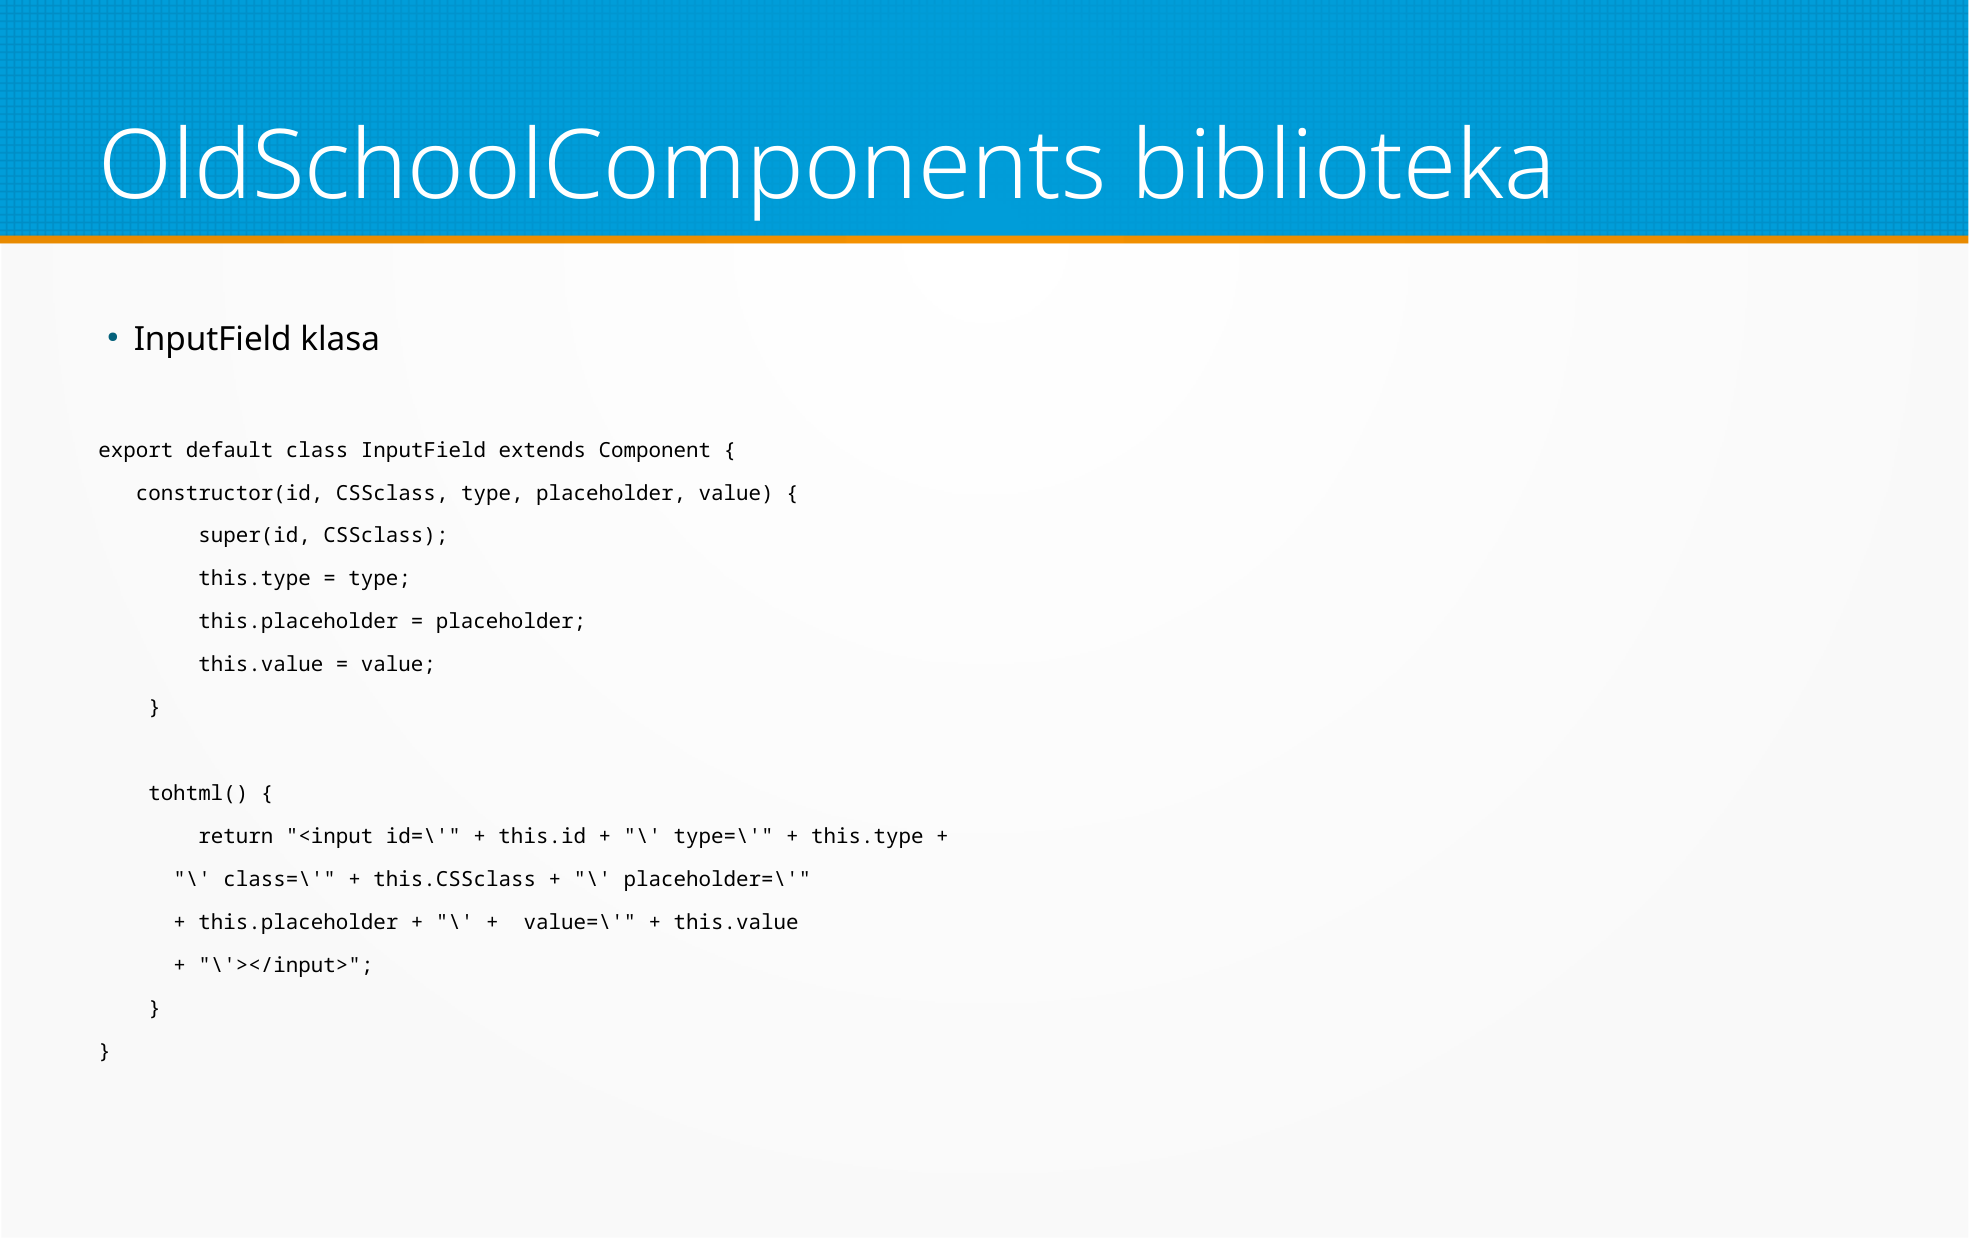

# OldSchoolComponents biblioteka
InputField klasa
export default class InputField extends Component {
 constructor(id, CSSclass, type, placeholder, value) {
 super(id, CSSclass);
 this.type = type;
 this.placeholder = placeholder;
 this.value = value;
 }
 tohtml() {
 return "<input id=\'" + this.id + "\' type=\'" + this.type +
"\' class=\'" + this.CSSclass + "\' placeholder=\'"
+ this.placeholder + "\' + value=\'" + this.value
+ "\'></input>";
 }
}